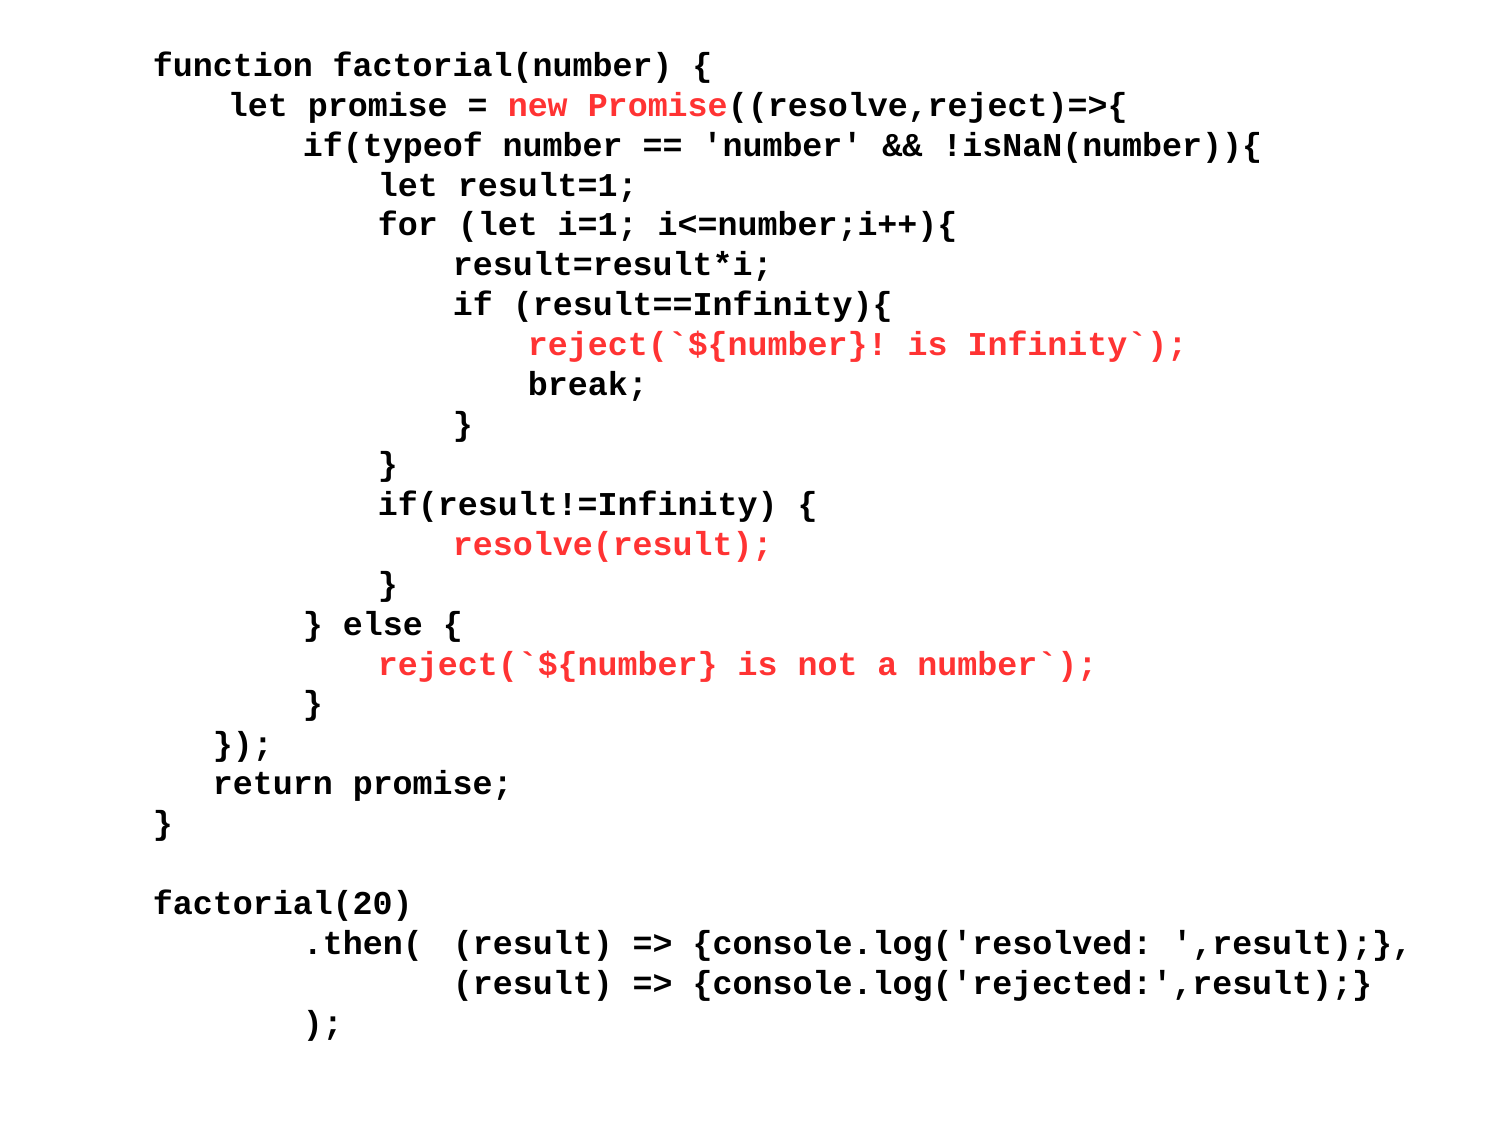

function factorial(number) {
	let promise = new Promise((resolve,reject)=>{
		if(typeof number == 'number' && !isNaN(number)){
			let result=1;
			for (let i=1; i<=number;i++){
				result=result*i;
				if (result==Infinity){
					reject(`${number}! is Infinity`);
					break;
				}
			}
			if(result!=Infinity) {
				resolve(result);
			}
		} else {
			reject(`${number} is not a number`);
		}
 });
 return promise;
}
factorial(20)
		.then(	(result) => {console.log('resolved: ',result);},
				(result) => {console.log('rejected:',result);}
);